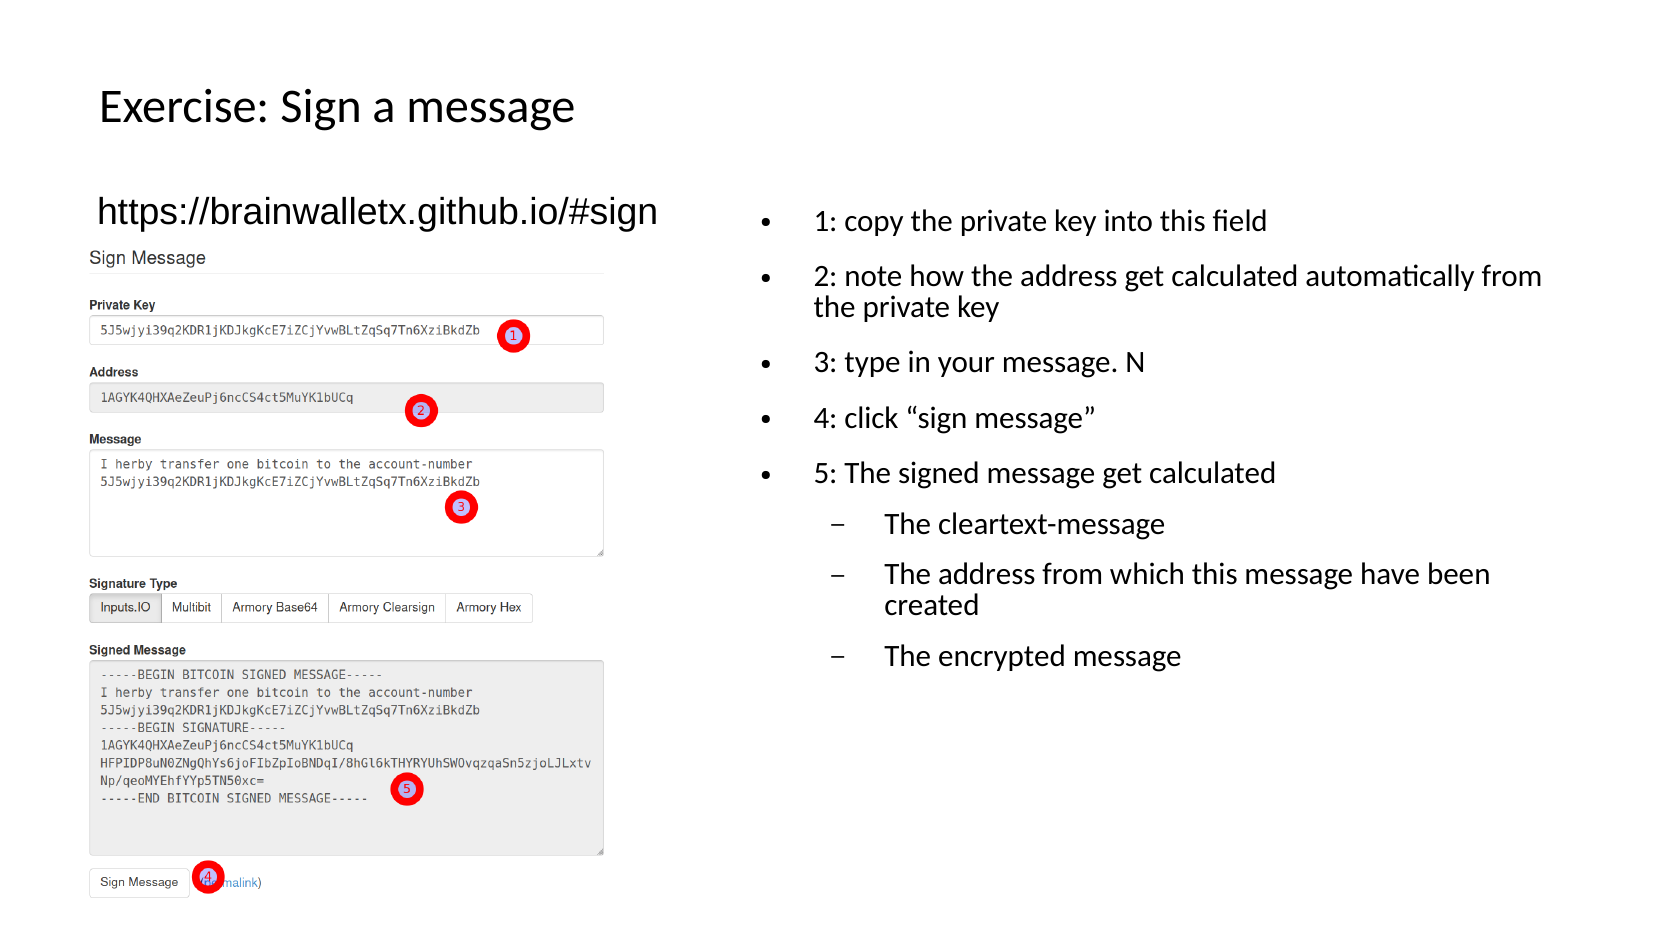

# Exercise: Sign a message
https://brainwalletx.github.io/#sign
1: copy the private key into this field
2: note how the address get calculated automatically from the private key
3: type in your message. N
4: click “sign message”
5: The signed message get calculated
The cleartext-message
The address from which this message have been created
The encrypted message